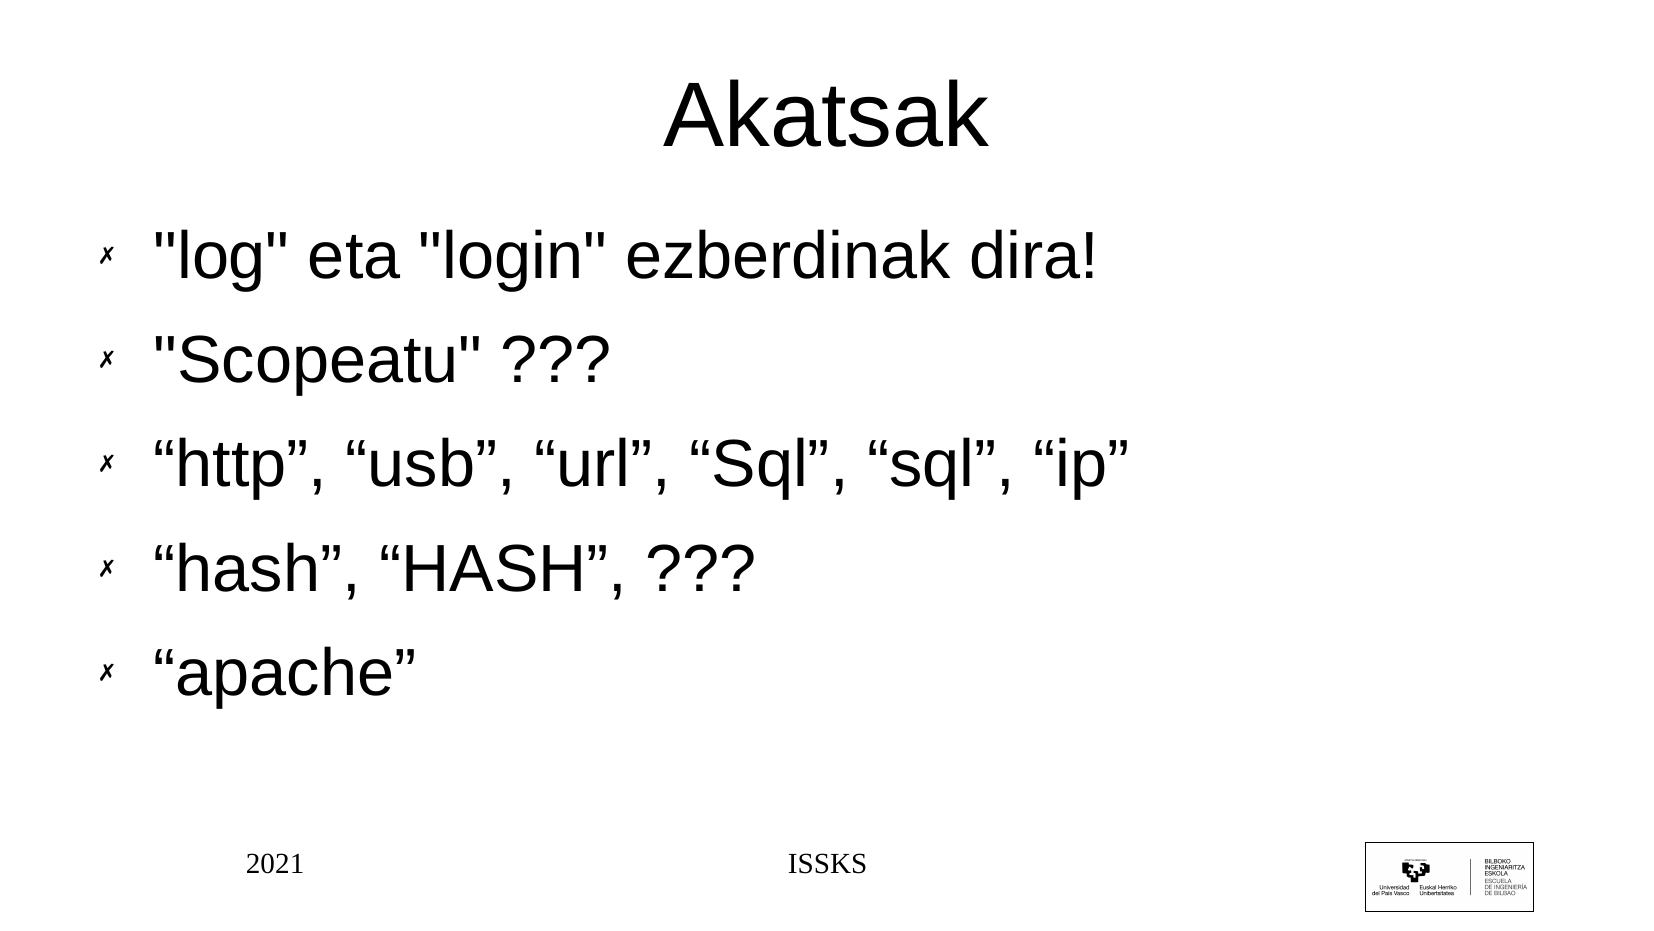

# Akatsak
"log" eta "login" ezberdinak dira!
"Scopeatu" ???
“http”, “usb”, “url”, “Sql”, “sql”, “ip”
“hash”, “HASH”, ???
“apache”